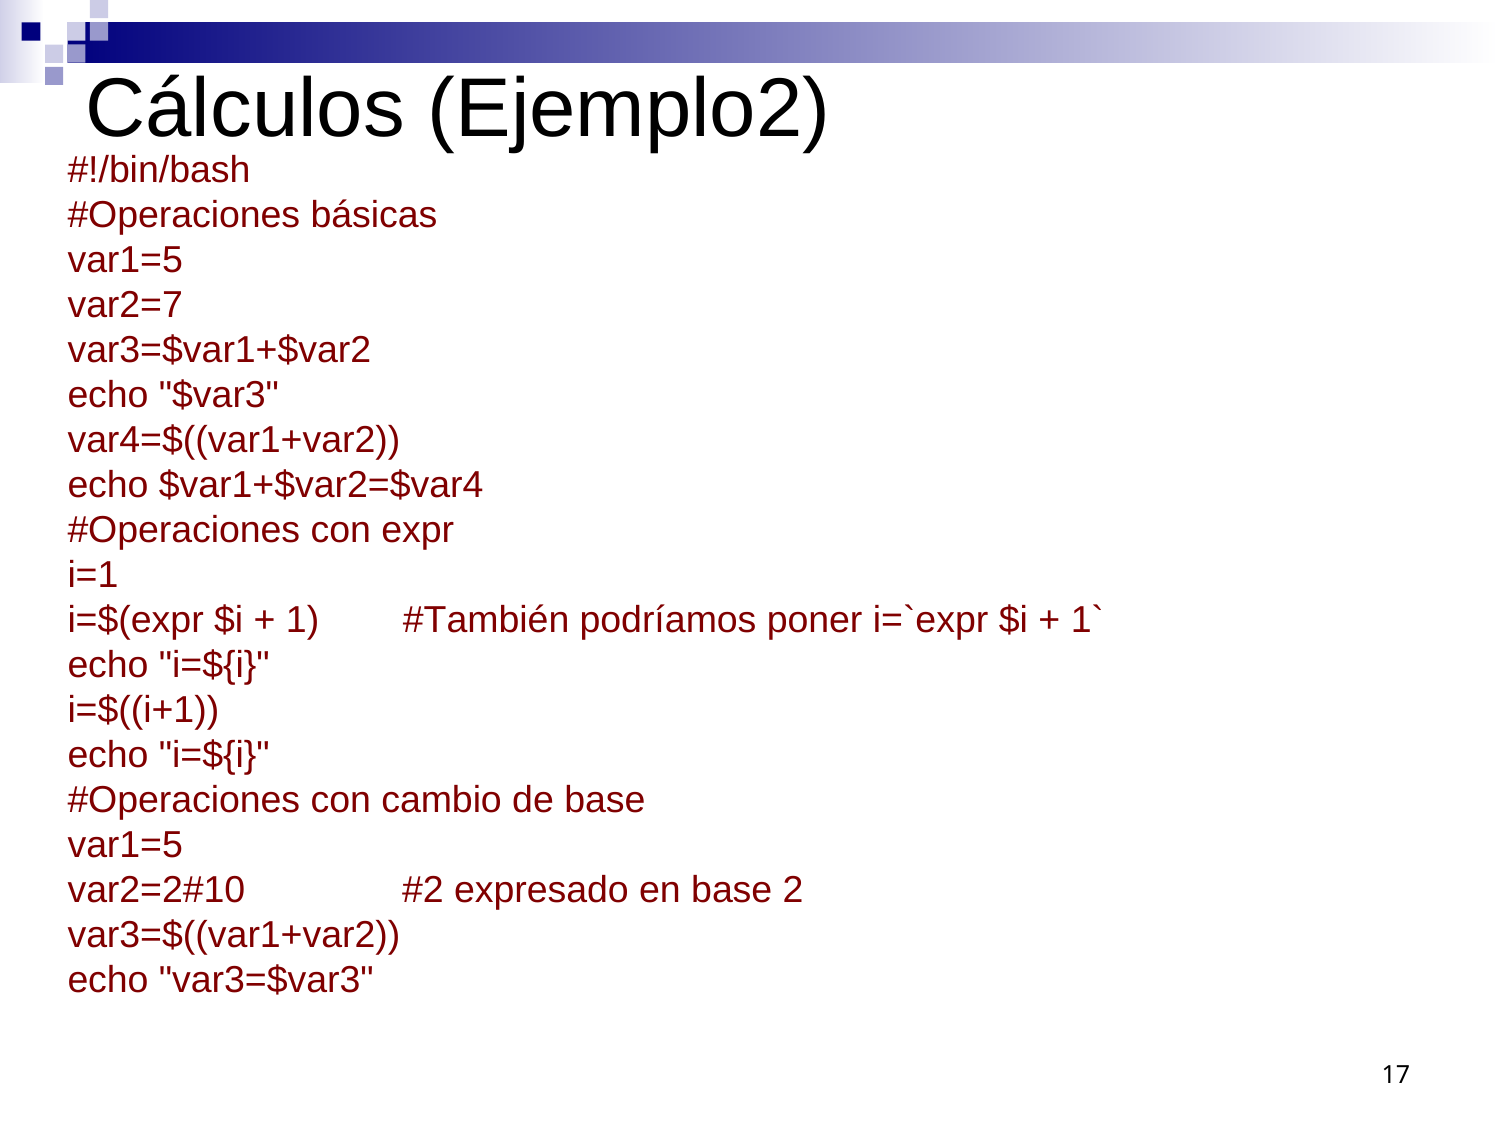

Cálculos (Ejemplo2)
#!/bin/bash
#Operaciones básicas
var1=5
var2=7
var3=$var1+$var2
echo "$var3"
var4=$((var1+var2))
echo $var1+$var2=$var4
#Operaciones con expr
i=1
i=$(expr $i + 1) #También podríamos poner i=`expr $i + 1`
echo "i=${i}"
i=$((i+1))
echo "i=${i}"
#Operaciones con cambio de base
var1=5
var2=2#10 #2 expresado en base 2
var3=$((var1+var2))
echo "var3=$var3"